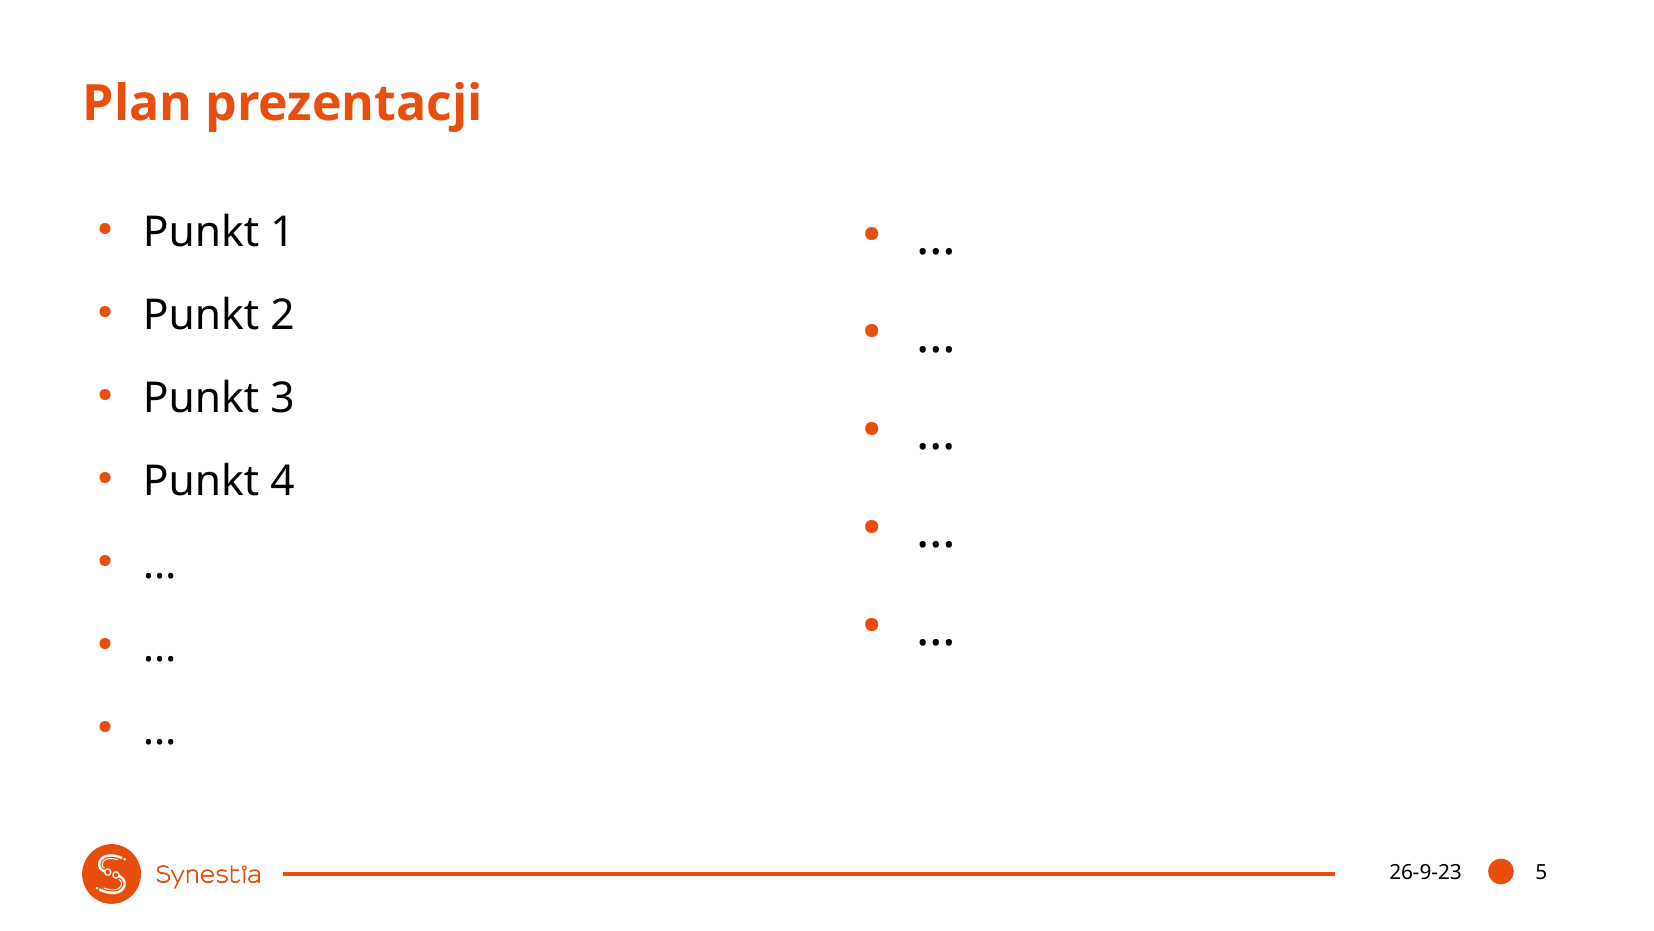

# Plan prezentacji
Punkt 1
Punkt 2
Punkt 3
Punkt 4
…
…
…
…
…
...
…
…